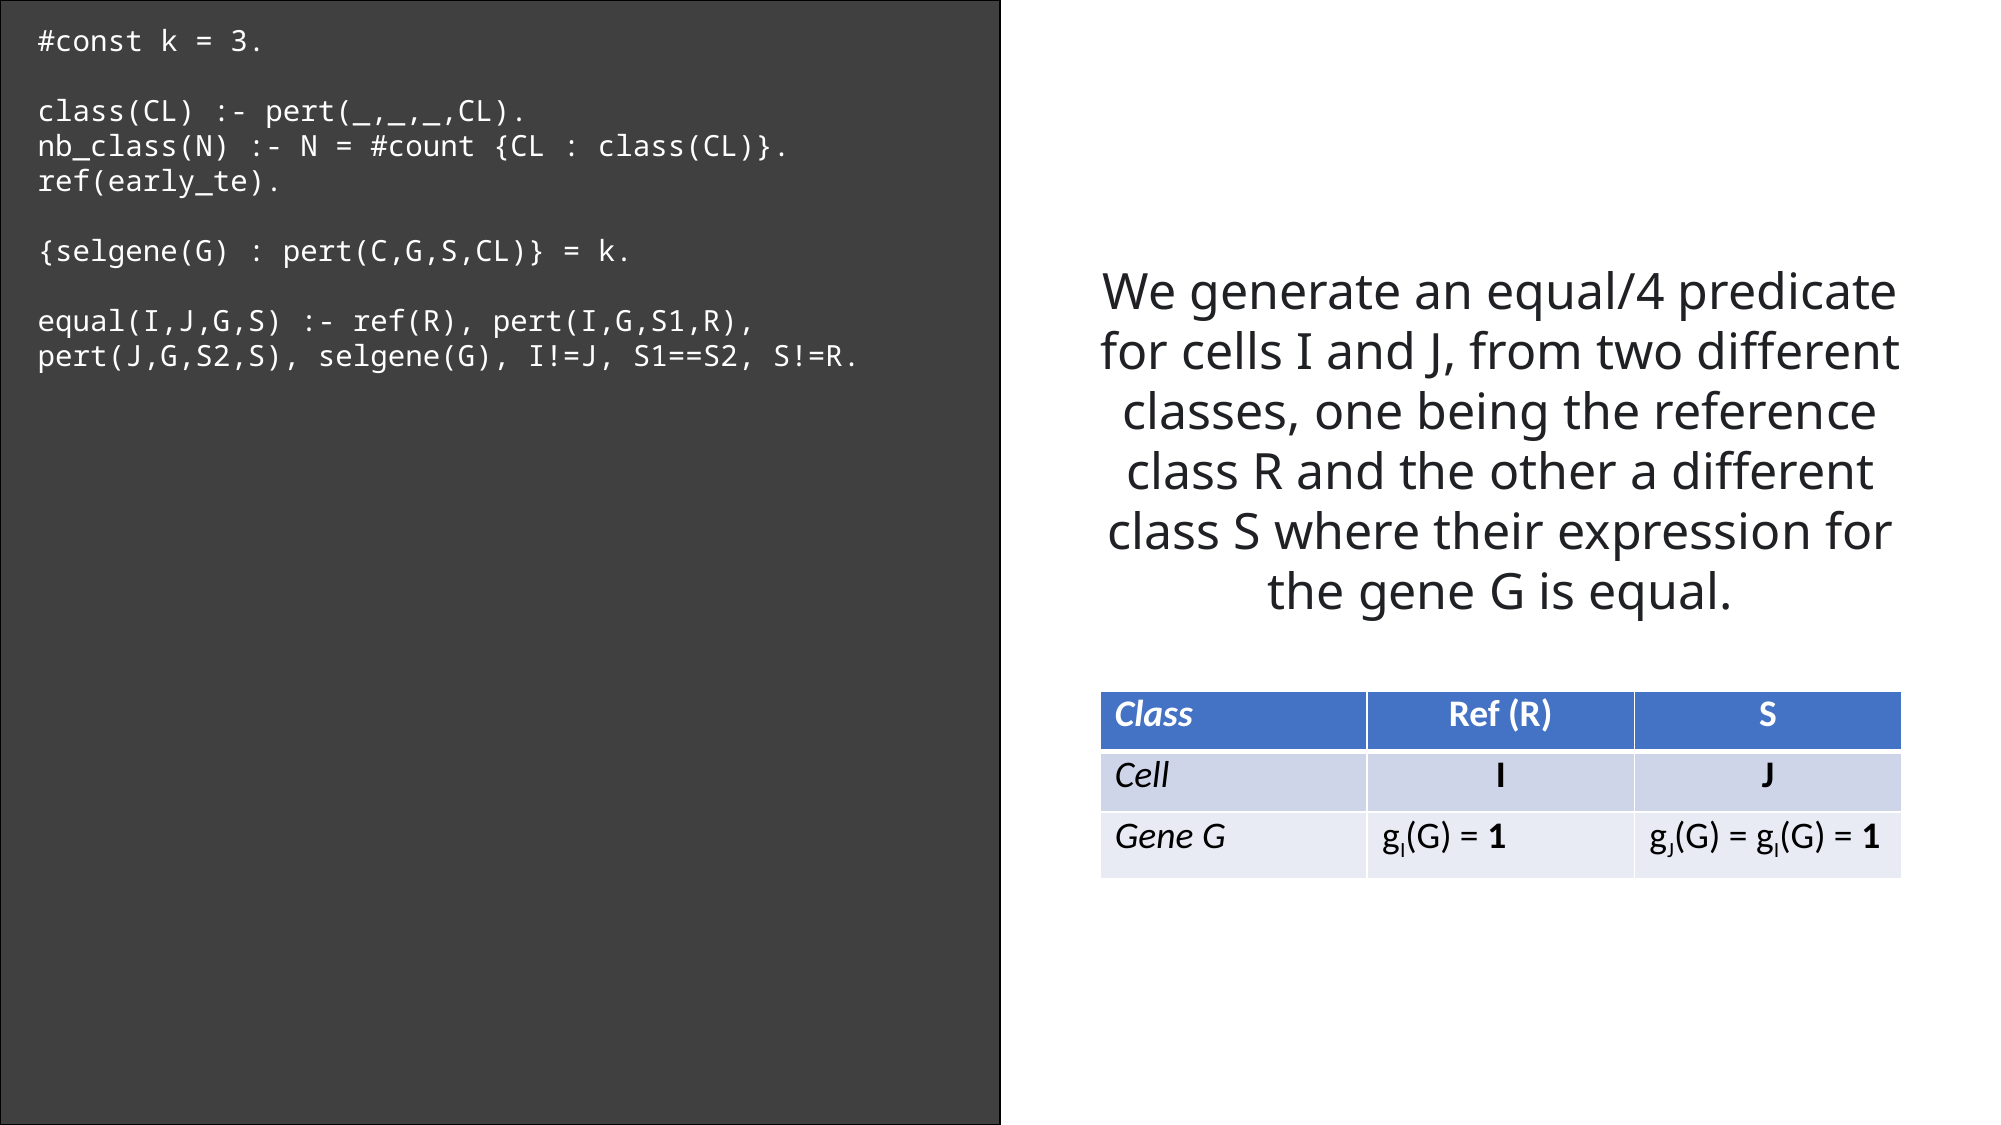

#const k = 3.
class(CL) :- pert(_,_,_,CL).
nb_class(N) :- N = #count {CL : class(CL)}.
ref(early_te).
{selgene(G) : pert(C,G,S,CL)} = k.
equal(I,J,G,S) :- ref(R), pert(I,G,S1,R), pert(J,G,S2,S), selgene(G), I!=J, S1==S2, S!=R.
We generate an equal/4 predicate for cells I and J, from two different classes, one being the reference class R and the other a different class S where their expression for the gene G is equal.
| Class | Ref (R) | S |
| --- | --- | --- |
| Cell | I | J |
| Gene G | gI(G) = 1 | gJ(G) = gI(G) = 1 |